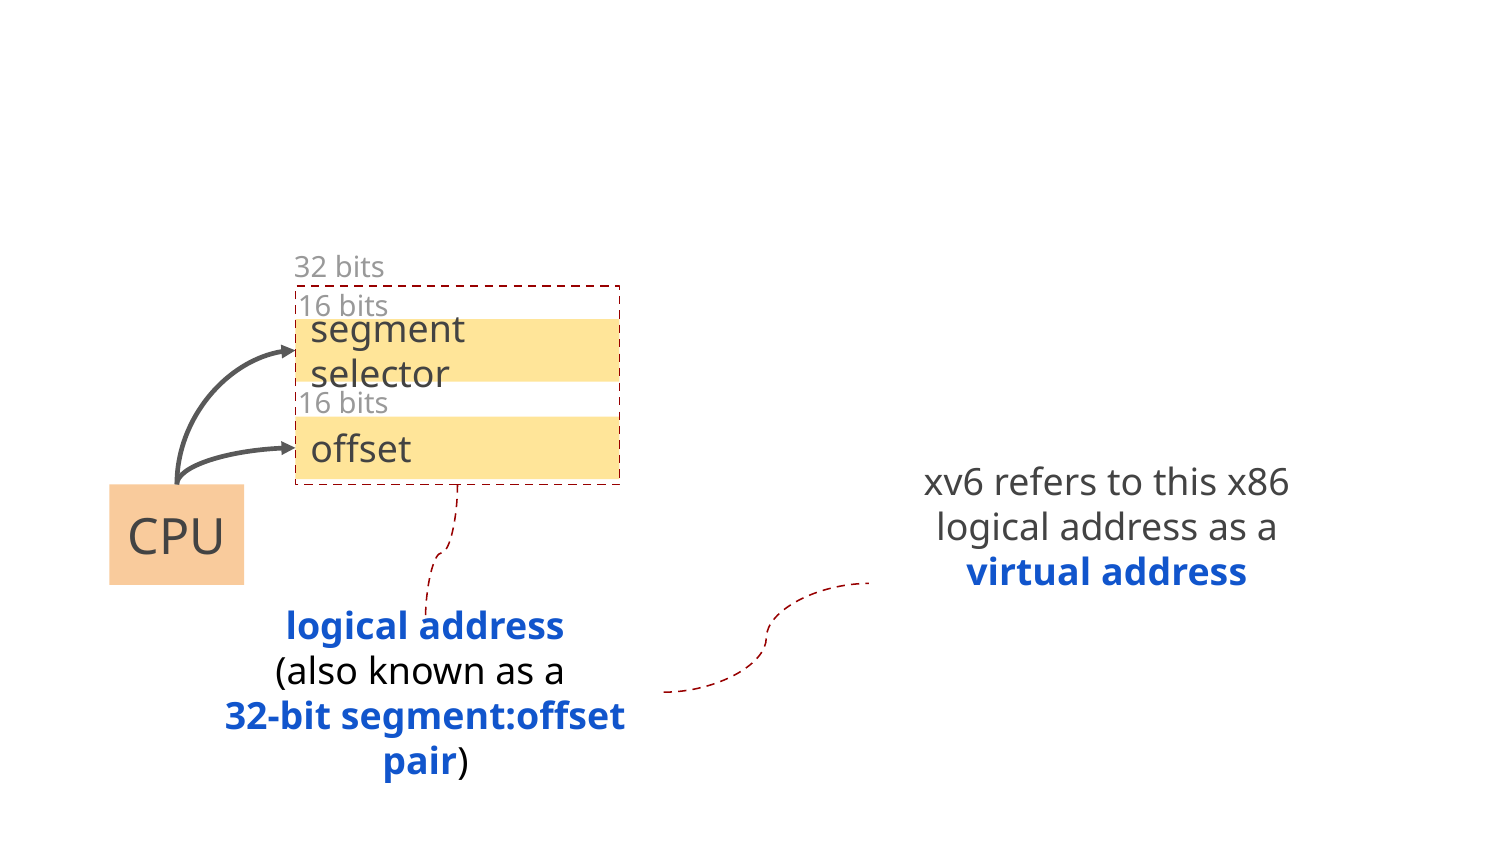

32 bits
16 bits
segment selector
16 bits
offset
xv6 refers to this x86 logical address as a virtual address
CPU
logical address
(also known as a
32-bit segment:offset pair)